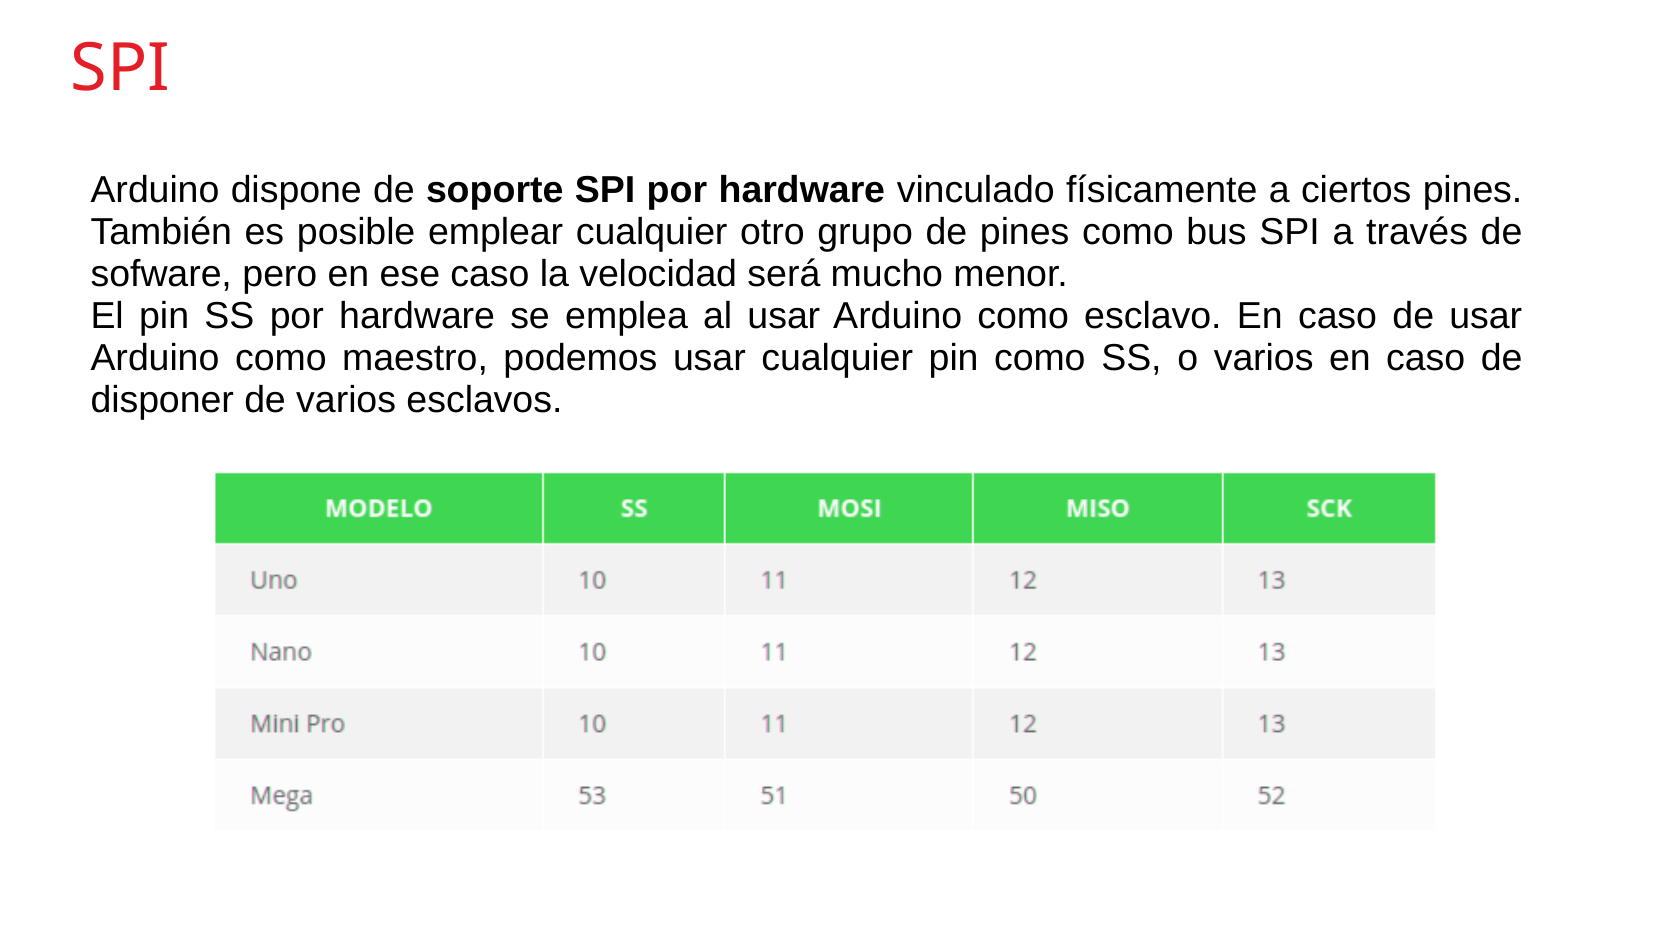

# SPI
Arduino dispone de soporte SPI por hardware vinculado físicamente a ciertos pines. También es posible emplear cualquier otro grupo de pines como bus SPI a través de sofware, pero en ese caso la velocidad será mucho menor.
El pin SS por hardware se emplea al usar Arduino como esclavo. En caso de usar Arduino como maestro, podemos usar cualquier pin como SS, o varios en caso de disponer de varios esclavos.